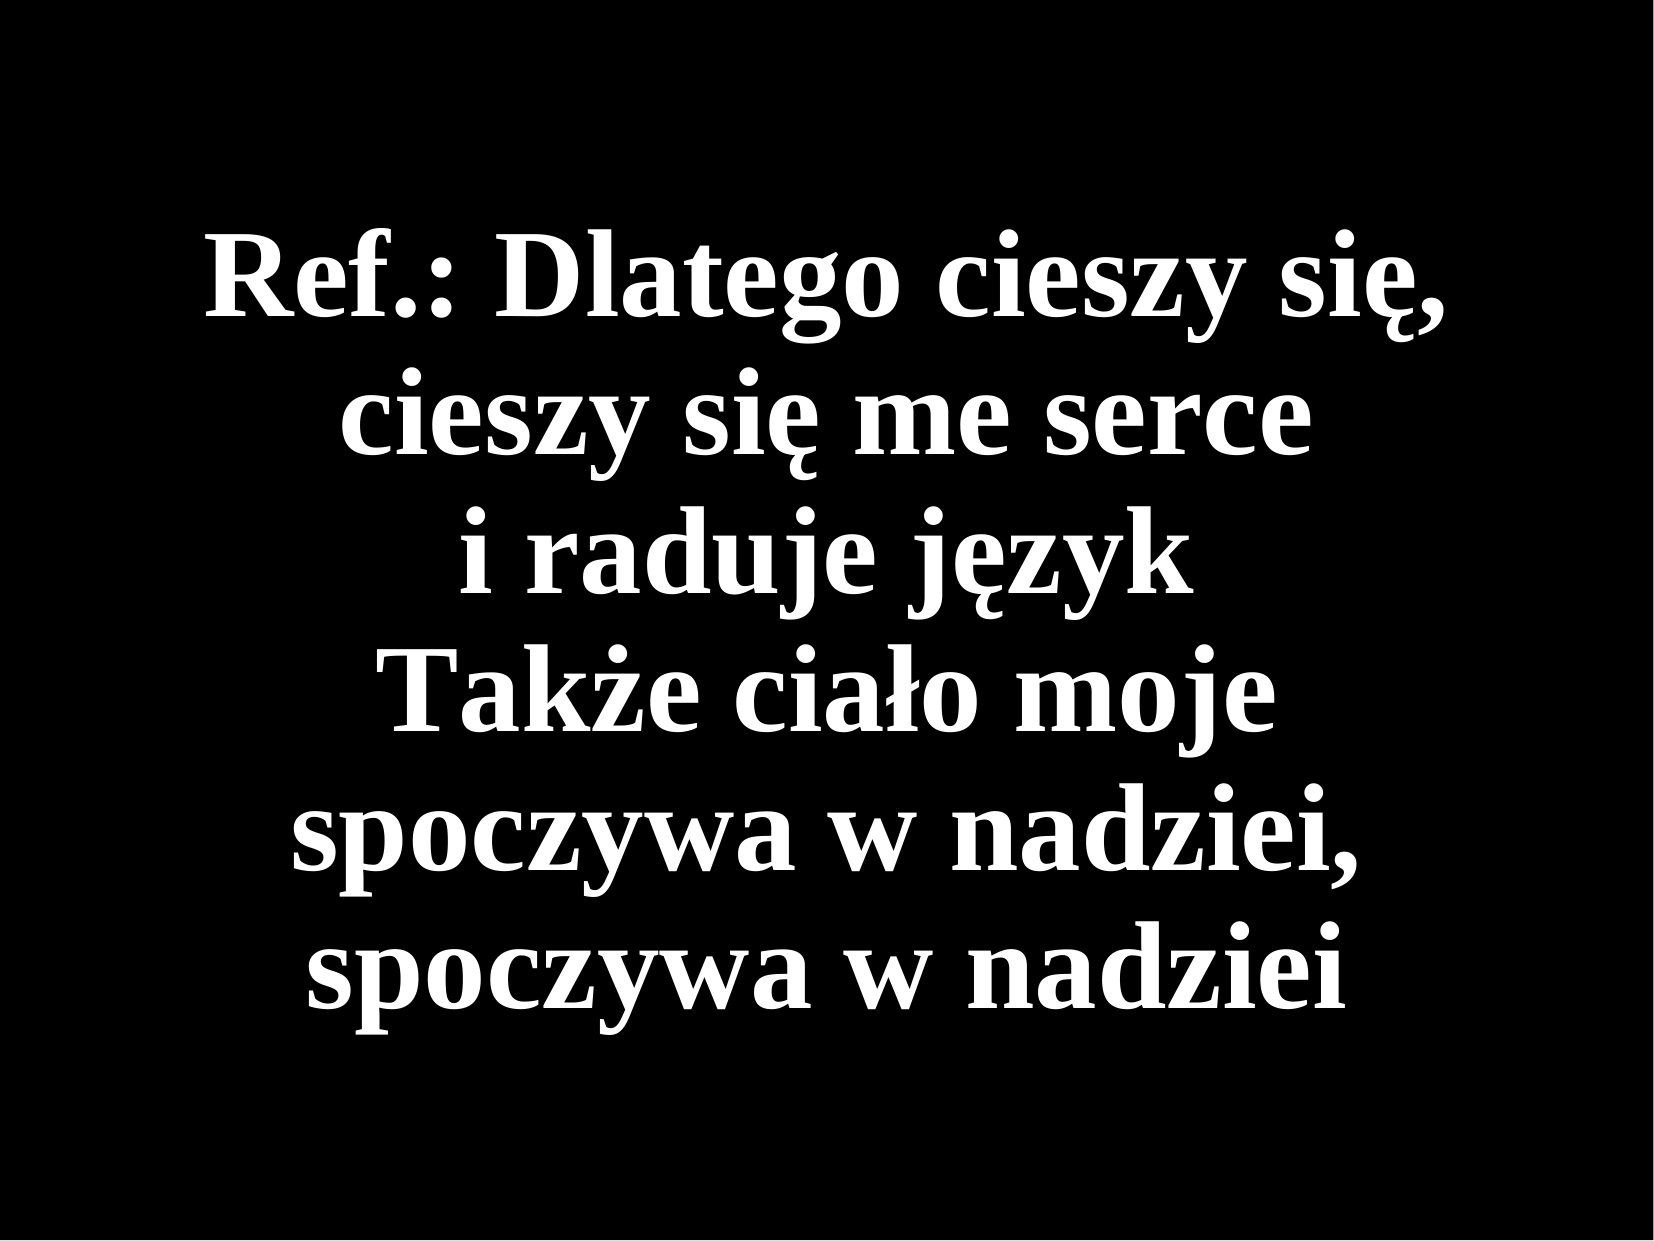

# Ref.: Dlatego cieszy się, cieszy się me serce i raduje język Także ciało moje spoczywa w nadziei, spoczywa w nadziei